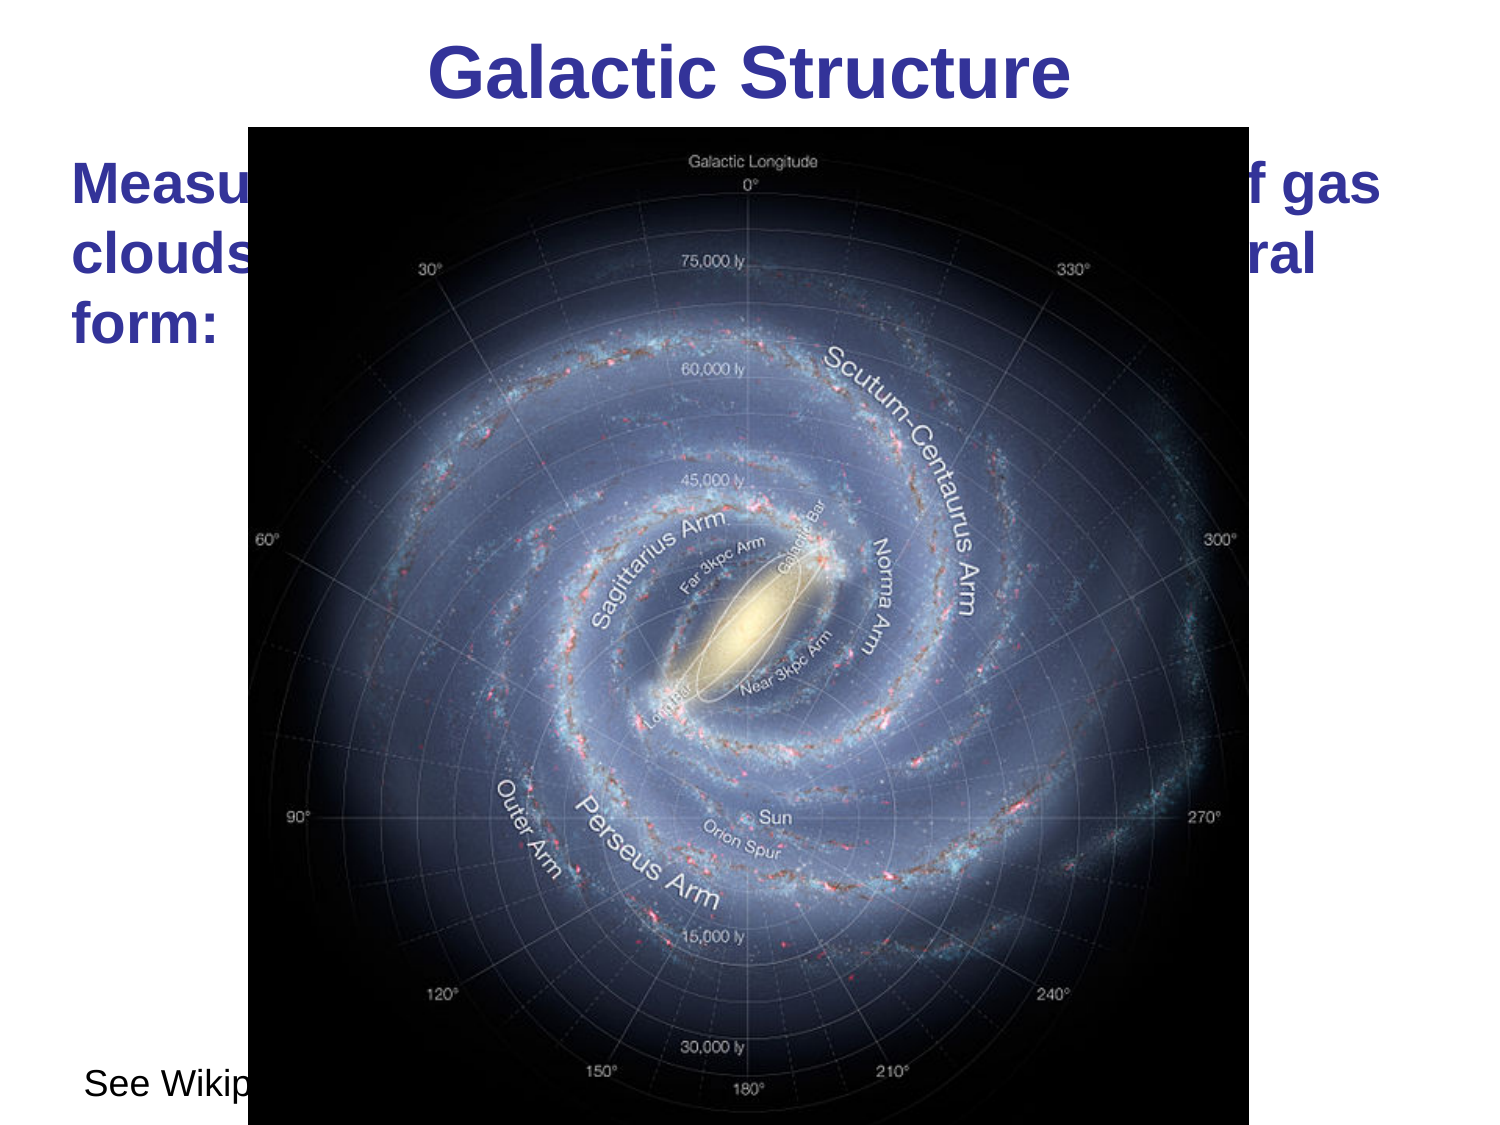

# Galactic Structure
Measurement of the position and motion of gas clouds shows that the Milky Way has a spiral form:
See Wikipedia “Milky Way” for better diagrams.